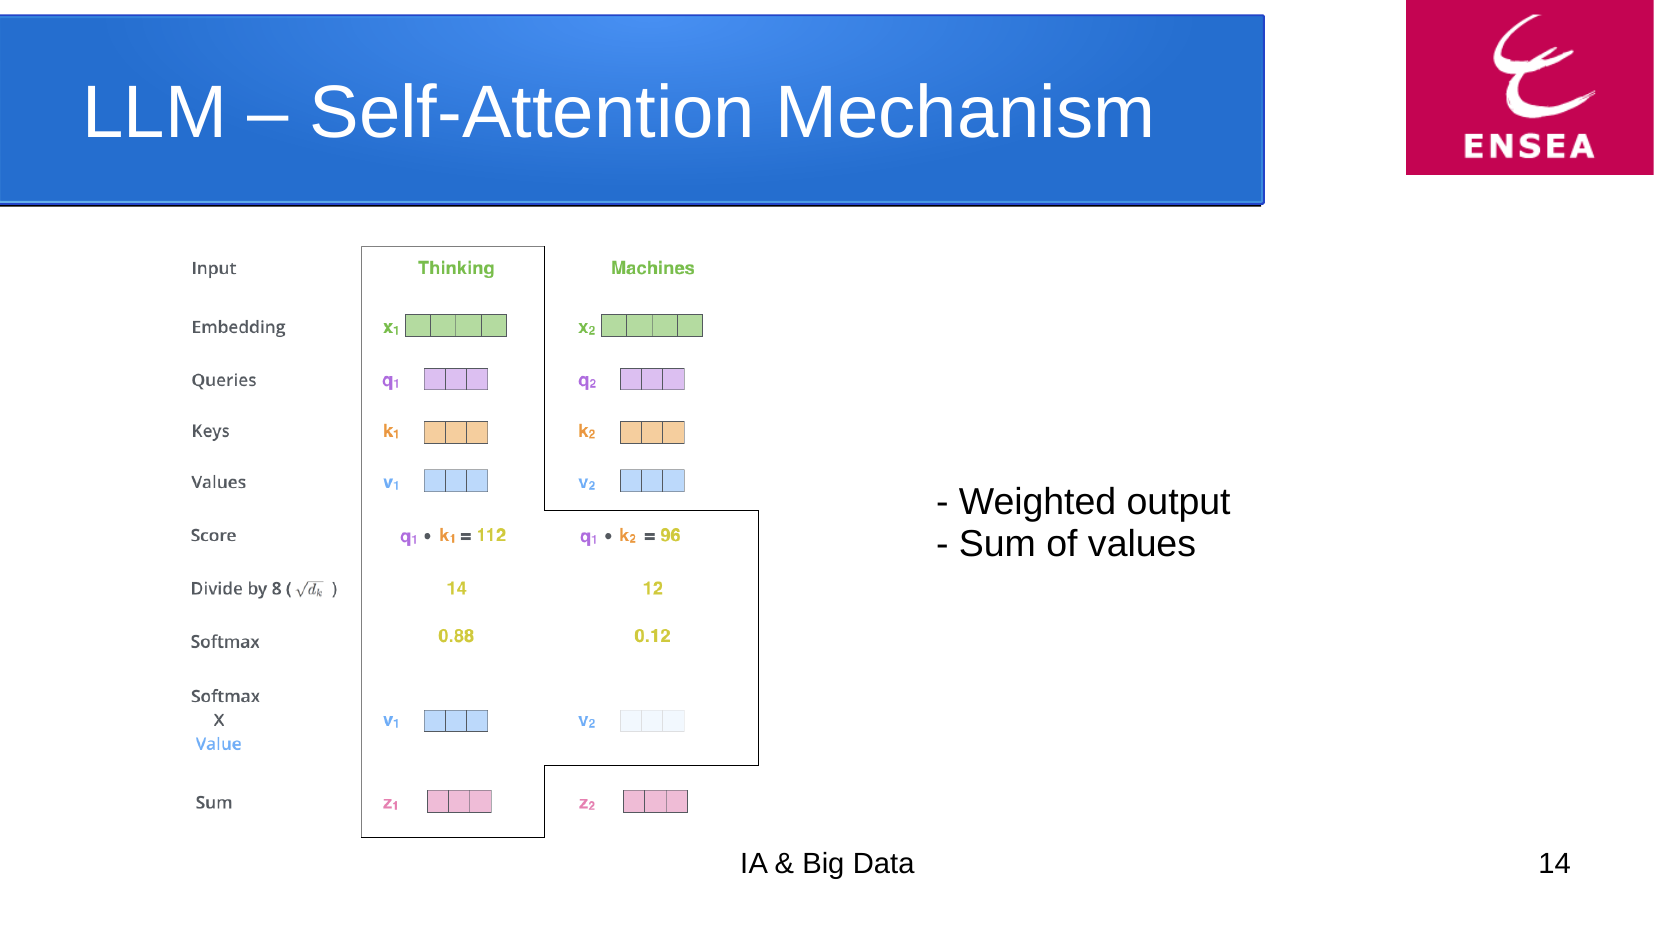

# LLM – Self-Attention Mechanism
- Weighted output
- Sum of values
IA & Big Data
14